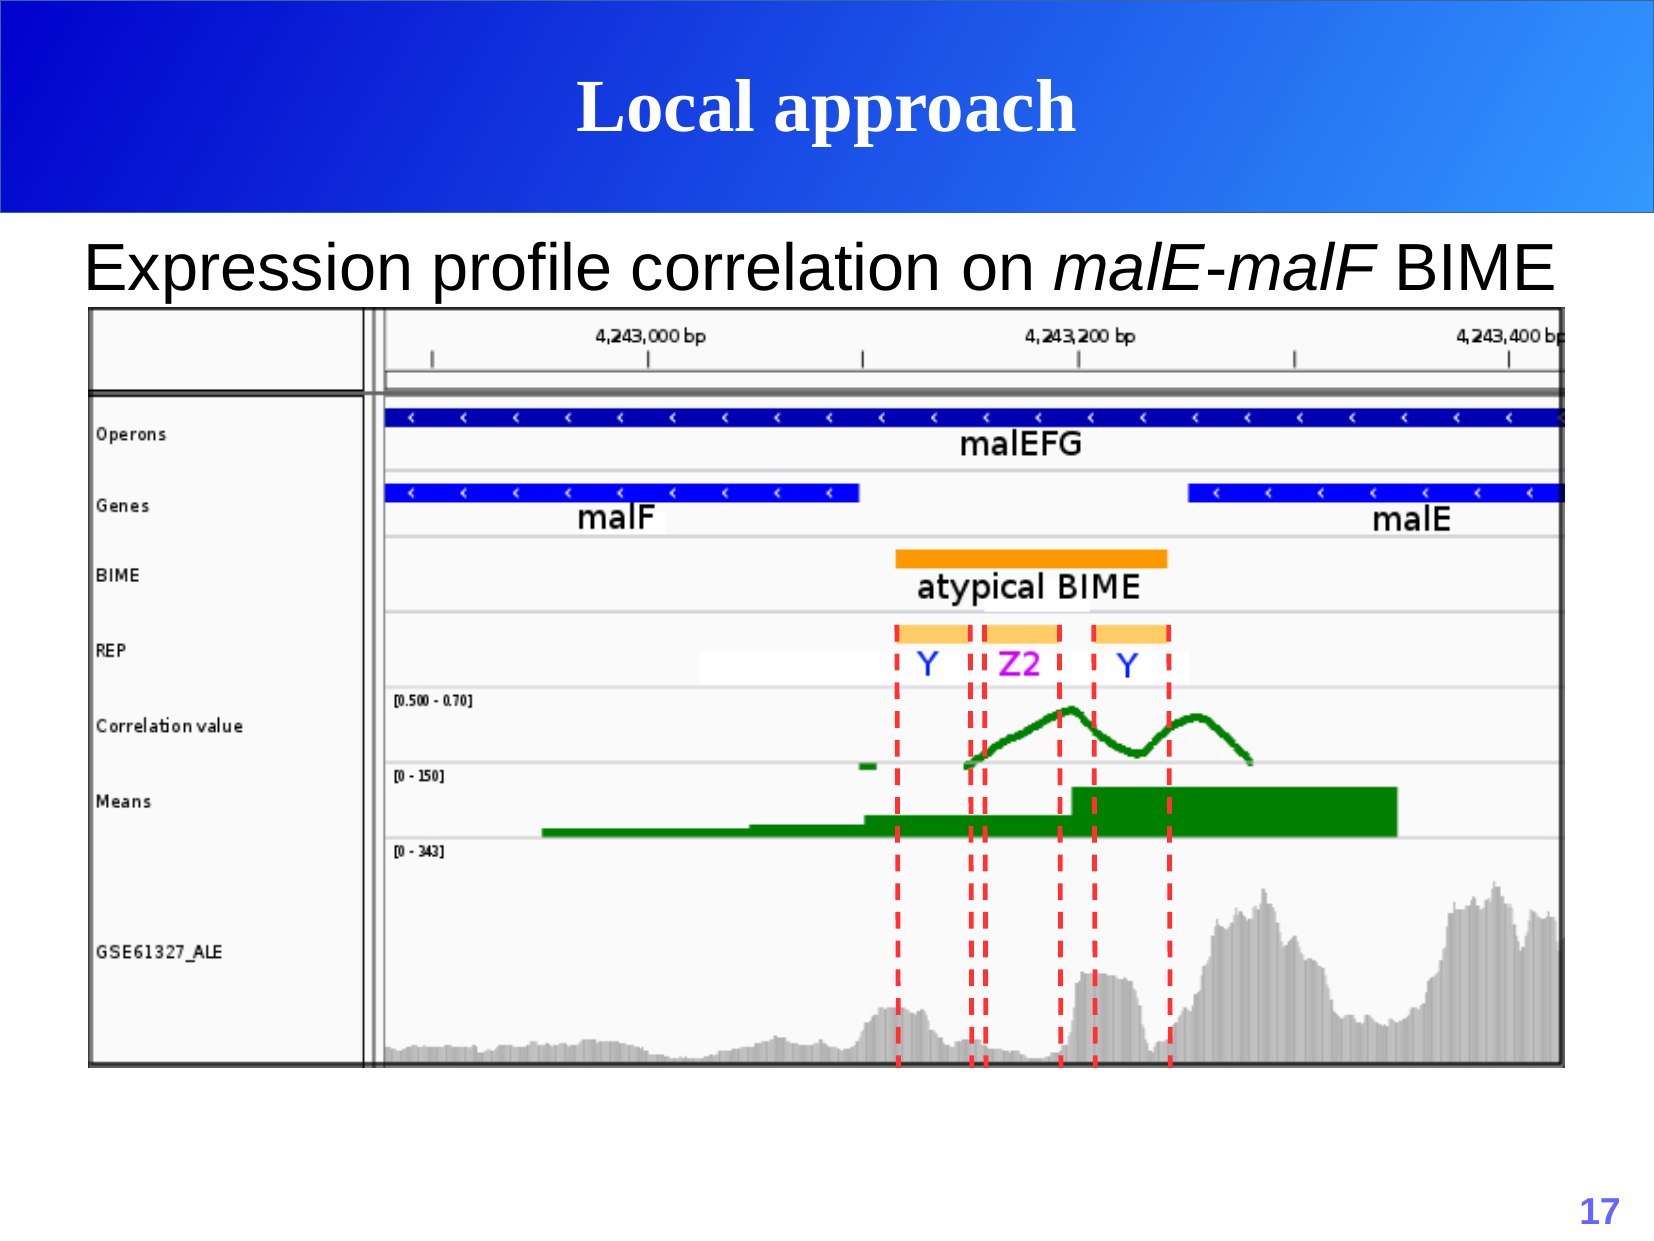

# Local approach
Expression profile correlation on malE-malF BIME
17